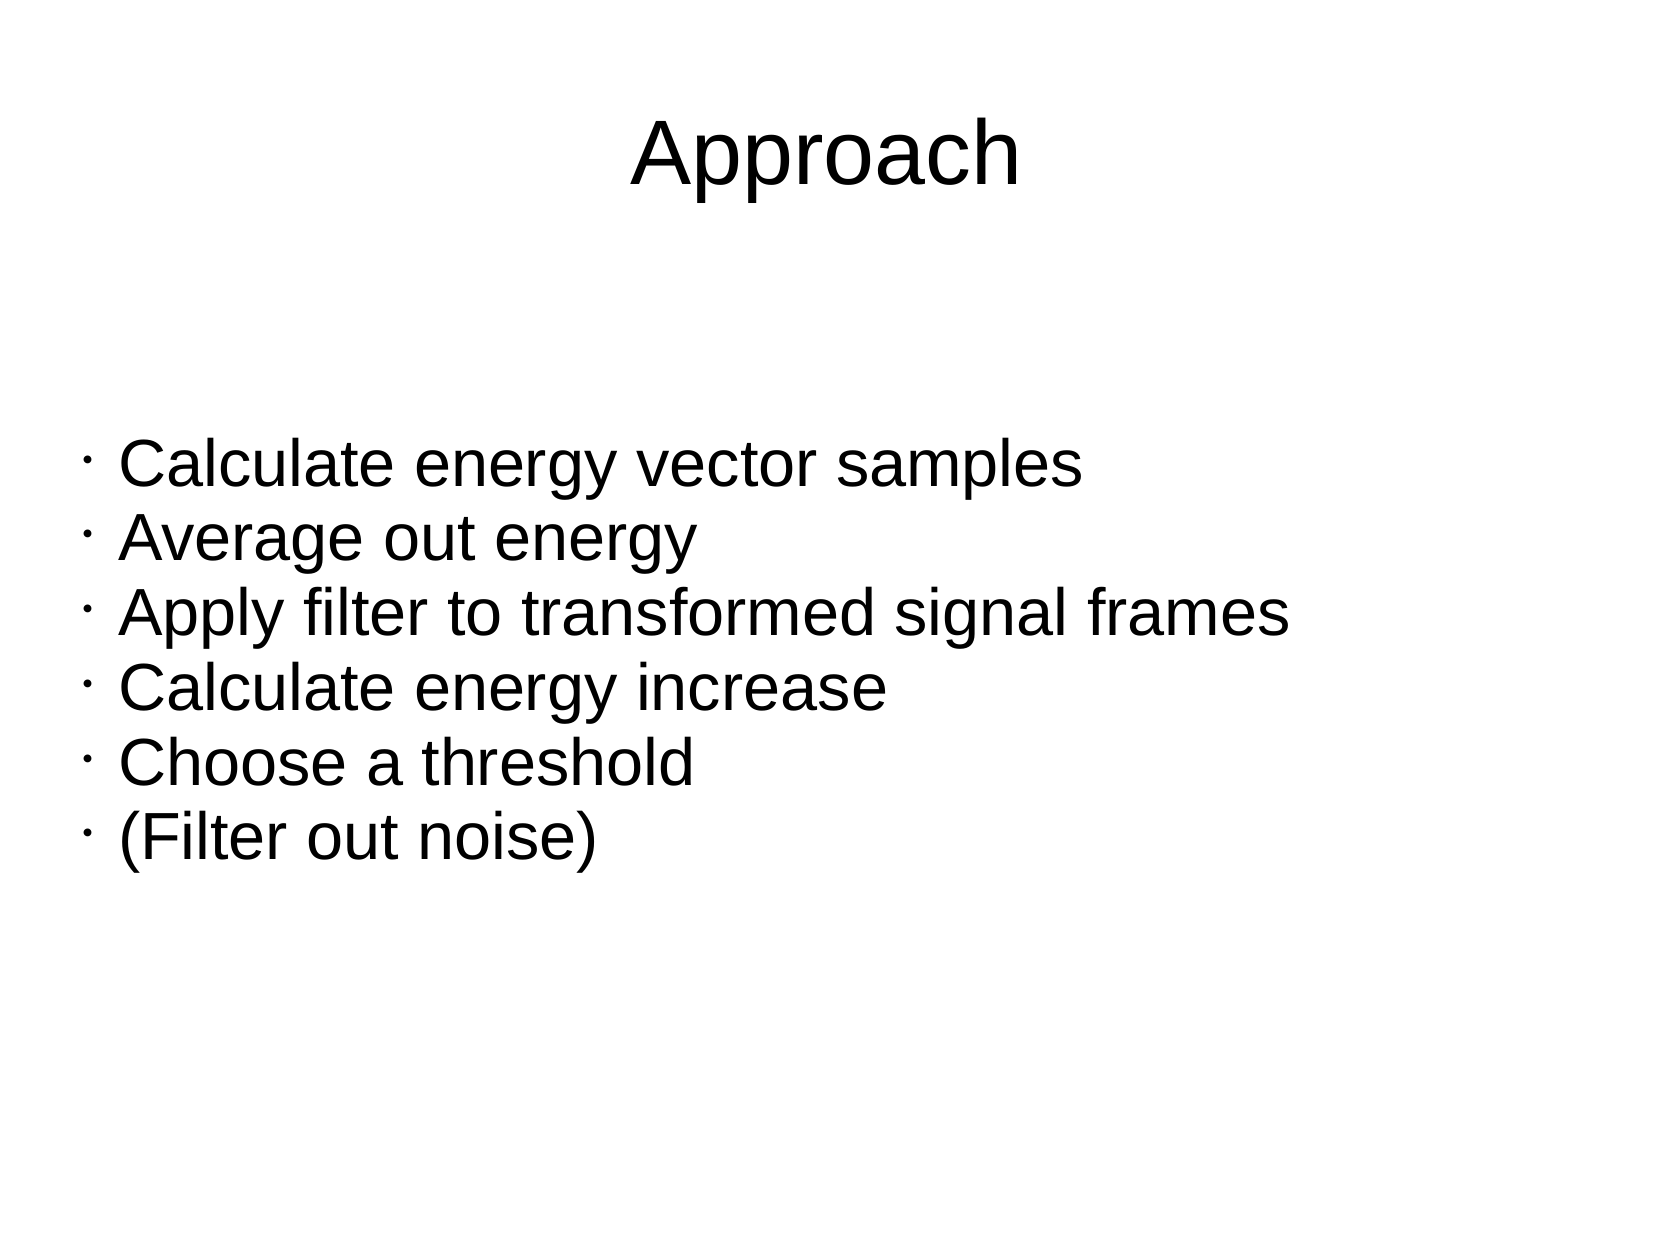

# Approach
Calculate energy vector samples
Average out energy
Apply filter to transformed signal frames
Calculate energy increase
Choose a threshold
(Filter out noise)